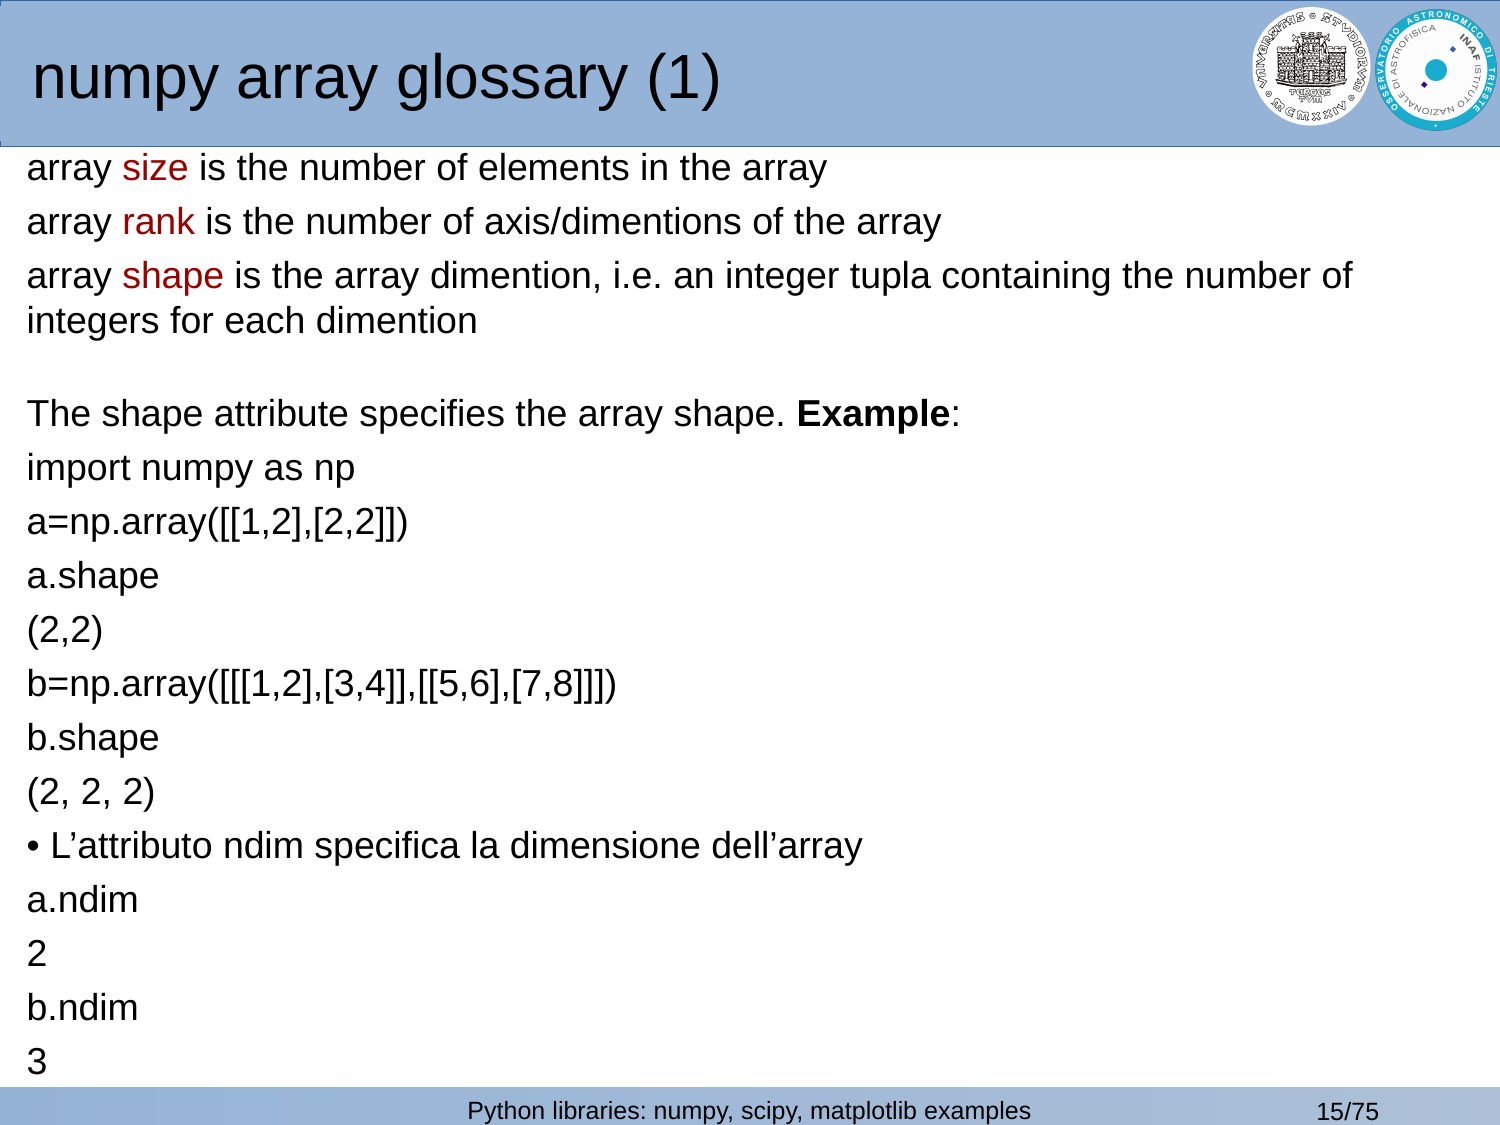

numpy array glossary (1)
# array size is the number of elements in the array
array rank is the number of axis/dimentions of the array
array shape is the array dimention, i.e. an integer tupla containing the number of integers for each dimention
The shape attribute specifies the array shape. Example:
import numpy as np
a=np.array([[1,2],[2,2]])
a.shape
(2,2)
b=np.array([[[1,2],[3,4]],[[5,6],[7,8]]])
b.shape
(2, 2, 2)
• L’attributo ndim specifica la dimensione dell’array
a.ndim
2
b.ndim
3